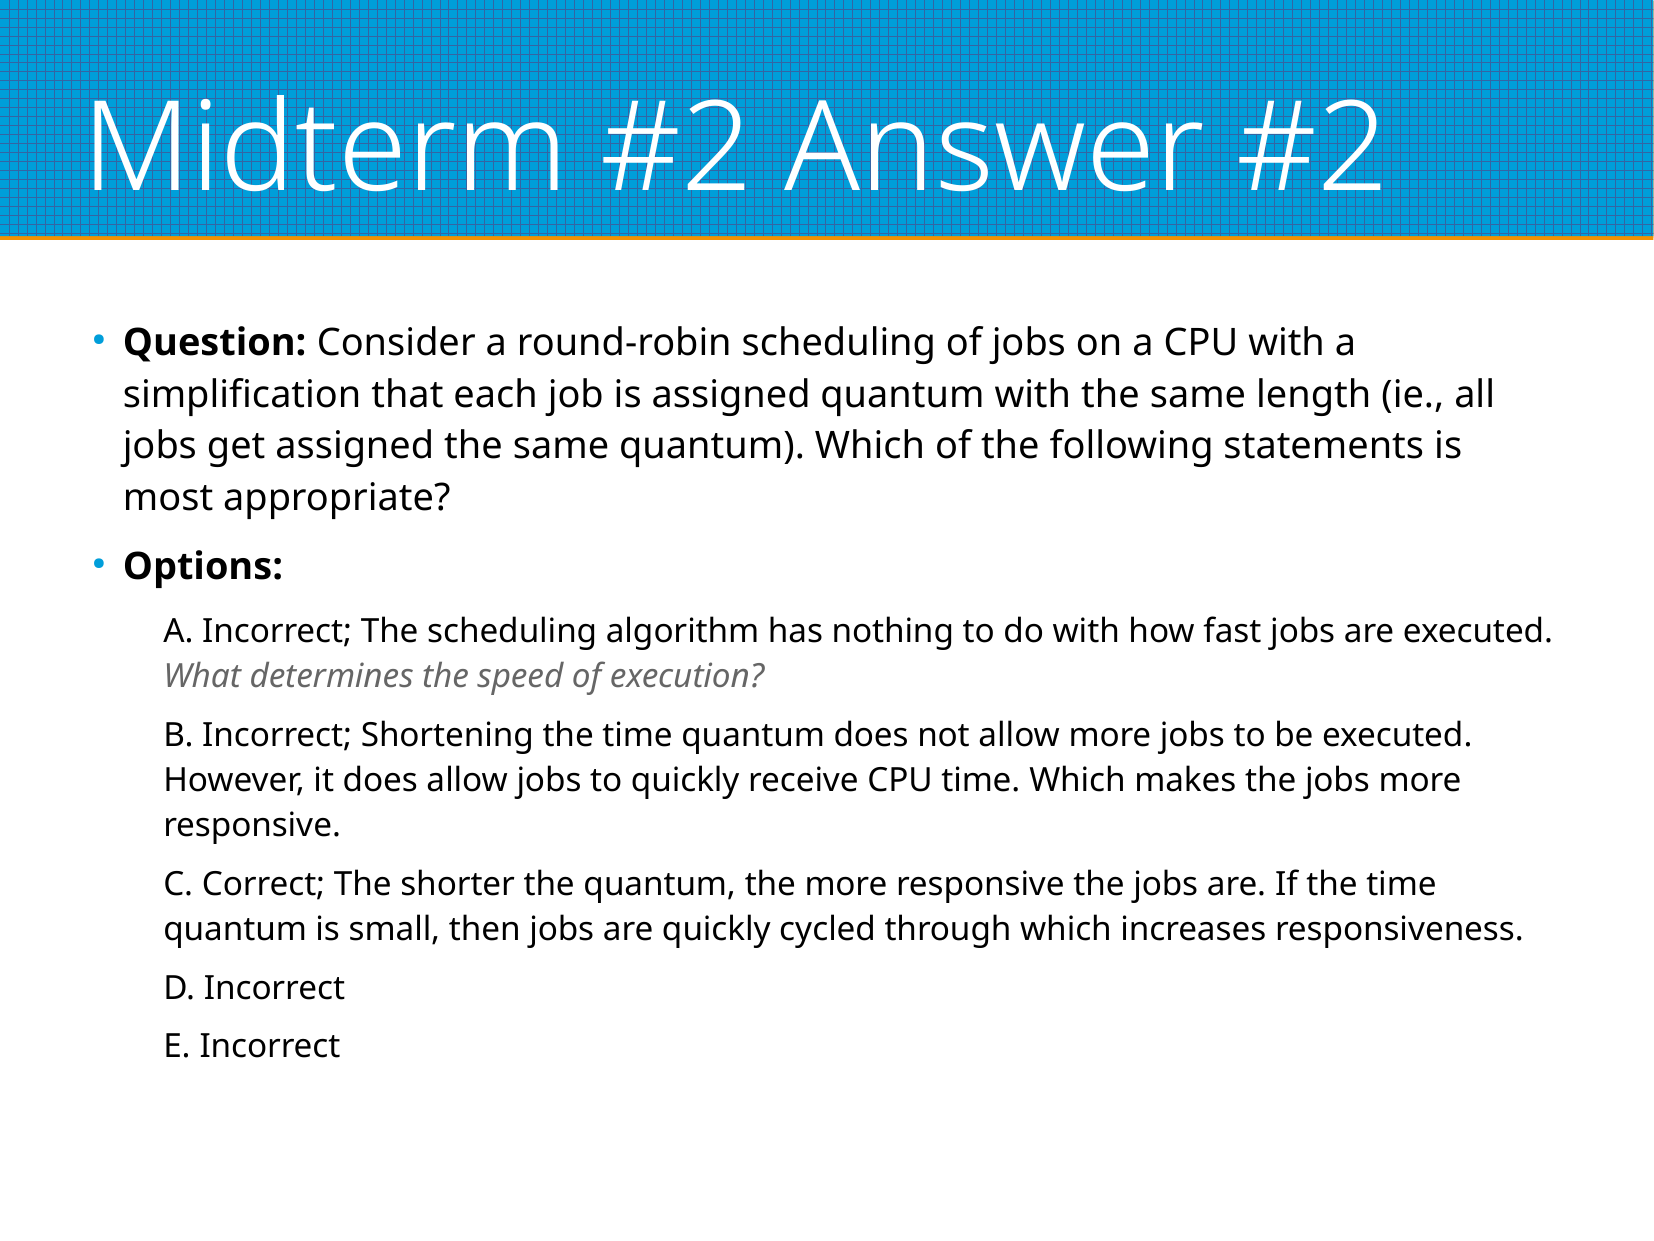

# Midterm #2 Answer #2
Question: Consider a round-robin scheduling of jobs on a CPU with a simplification that each job is assigned quantum with the same length (ie., all jobs get assigned the same quantum). Which of the following statements is most appropriate?
Options:
A. Incorrect; The scheduling algorithm has nothing to do with how fast jobs are executed. What determines the speed of execution?
B. Incorrect; Shortening the time quantum does not allow more jobs to be executed. However, it does allow jobs to quickly receive CPU time. Which makes the jobs more responsive.
C. Correct; The shorter the quantum, the more responsive the jobs are. If the time quantum is small, then jobs are quickly cycled through which increases responsiveness.
D. Incorrect
E. Incorrect